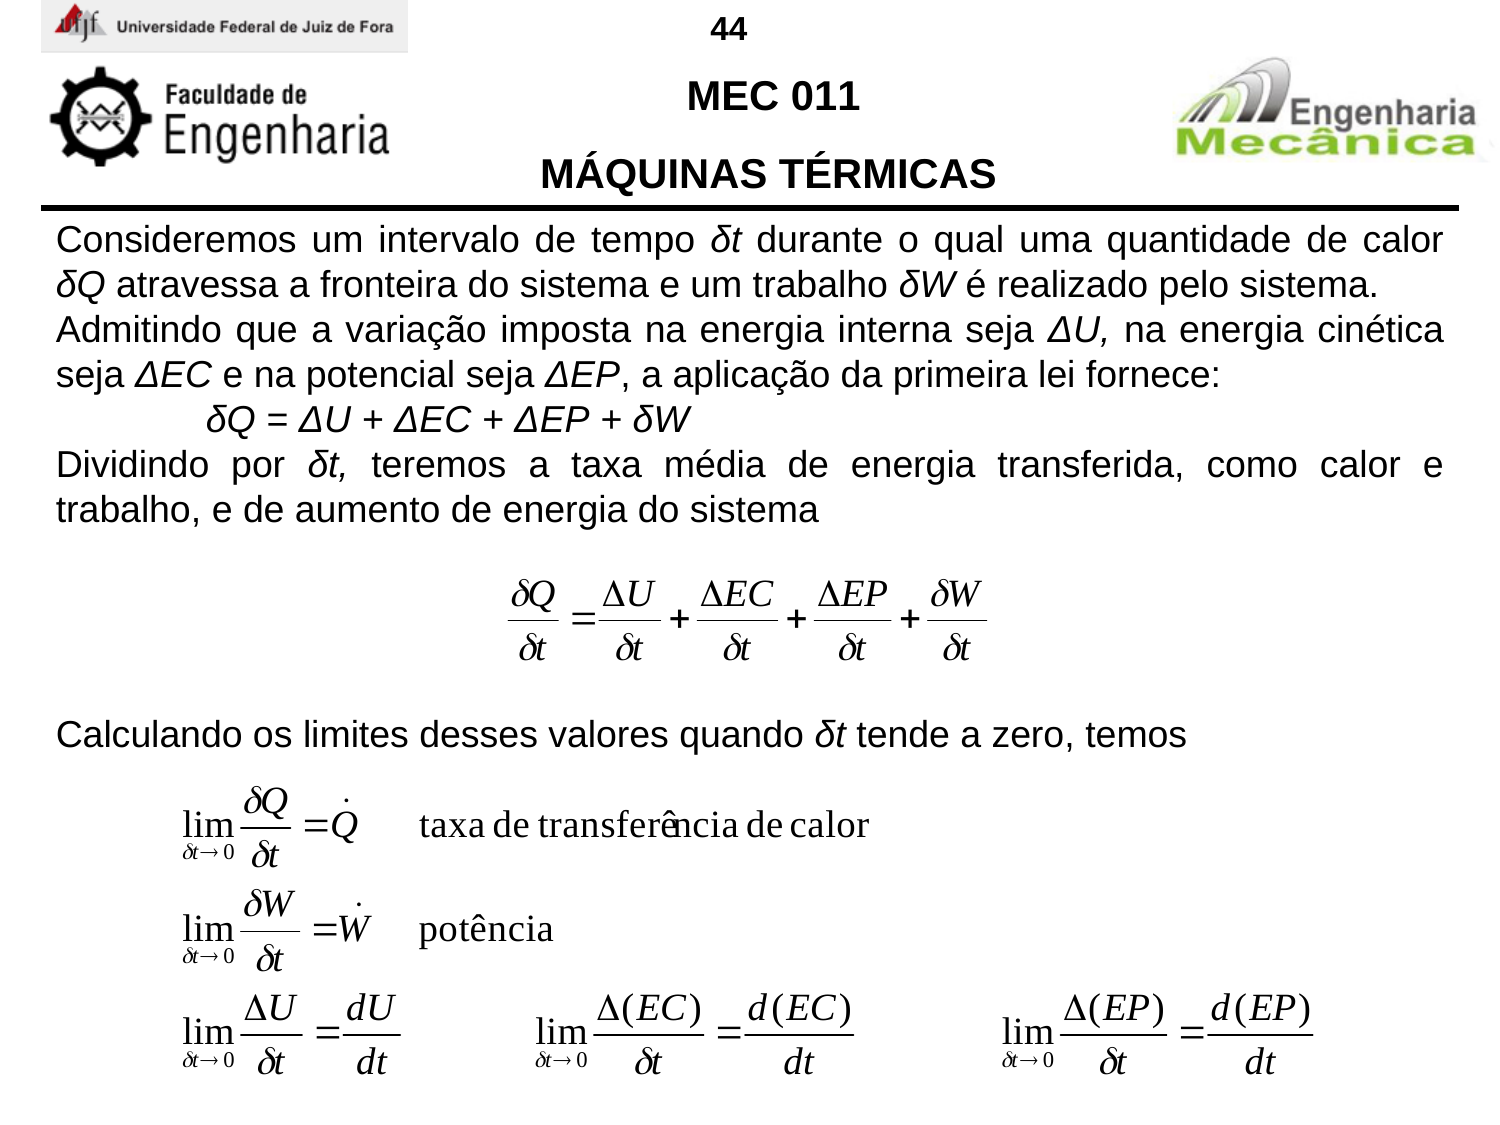

Consideremos um intervalo de tempo δt durante o qual uma quantidade de calor δQ atravessa a fronteira do sistema e um trabalho δW é realizado pelo sistema.
Admitindo que a variação imposta na energia interna seja ΔU, na energia cinética seja ΔEC e na potencial seja ΔEP, a aplicação da primeira lei fornece:
	δQ = ΔU + ΔEC + ΔEP + δW
Dividindo por δt, teremos a taxa média de energia transferida, como calor e trabalho, e de aumento de energia do sistema
Calculando os limites desses valores quando δt tende a zero, temos